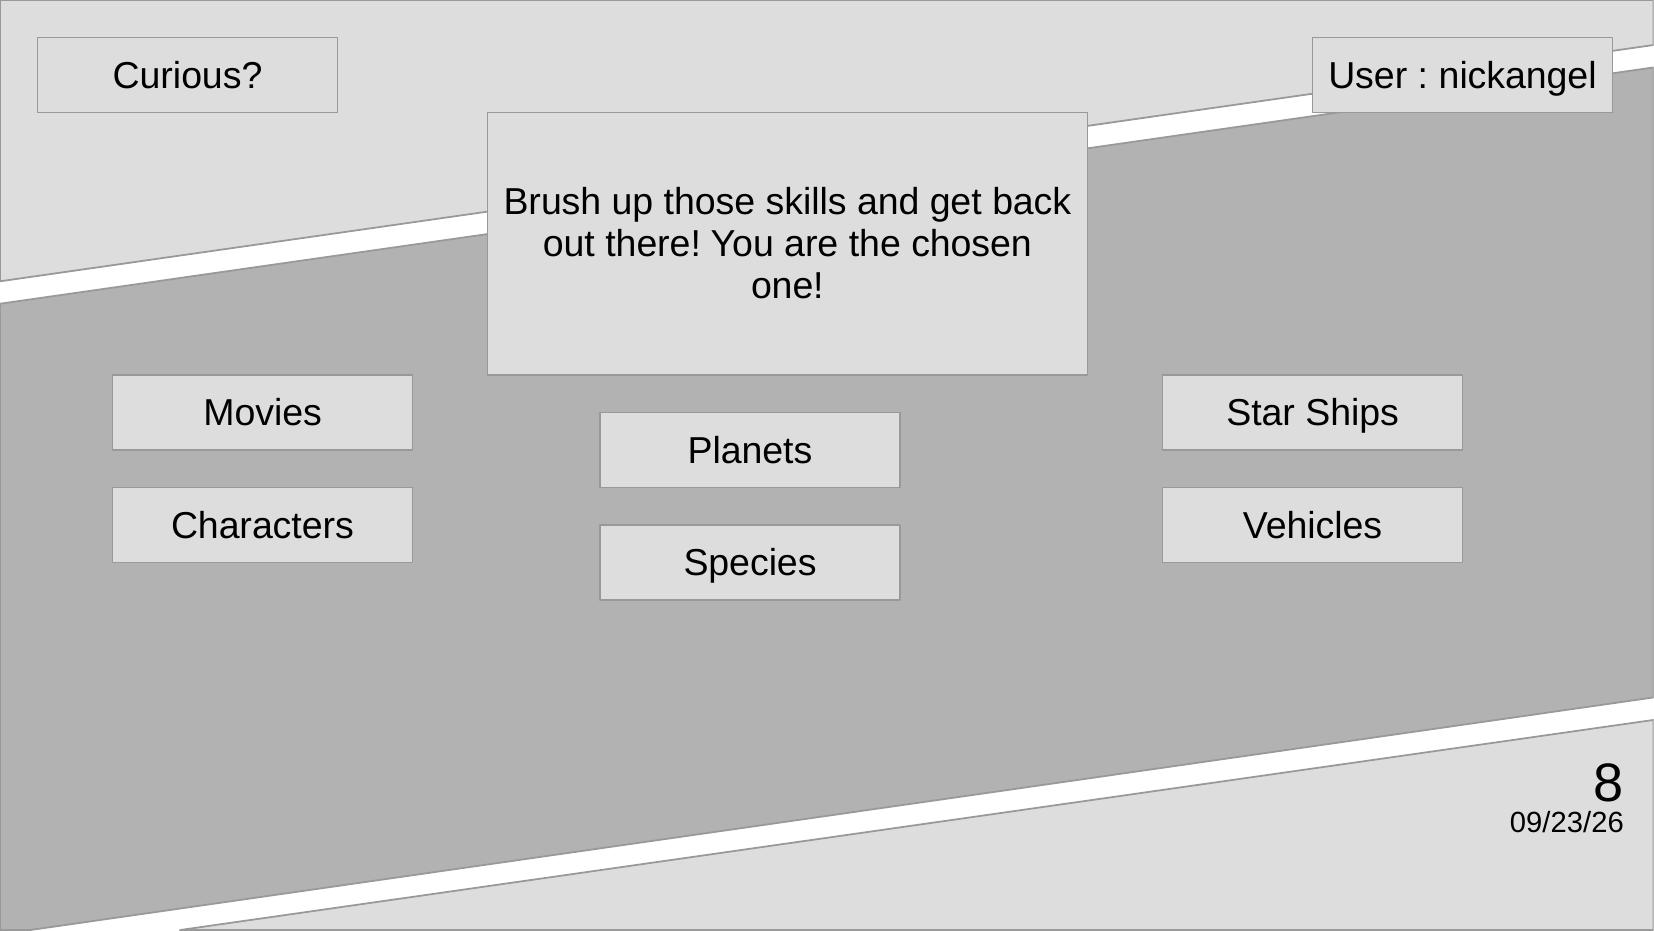

Curious?
User : nickangel
Brush up those skills and get back out there! You are the chosen one!
Movies
Star Ships
Planets
Characters
Vehicles
Species
8